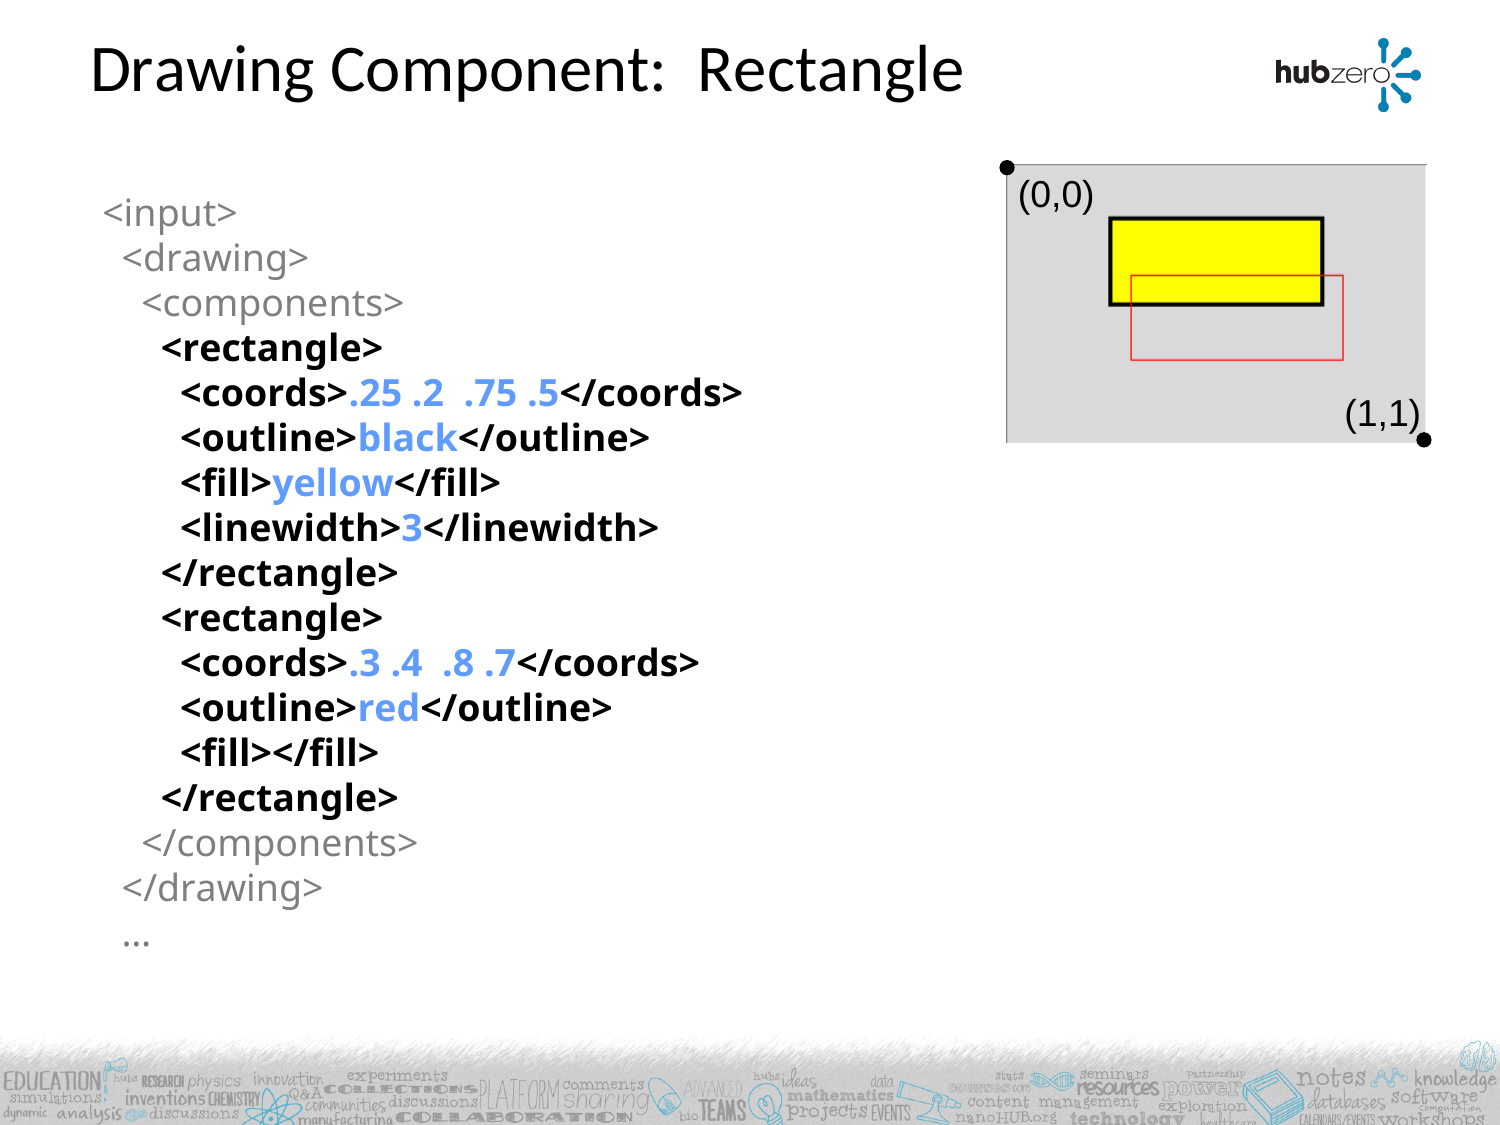

Drawing Component: Rectangle
(0,0)
(1,1)
<input>
 <drawing>
 <components>
 <rectangle>
 <coords>.25 .2 .75 .5</coords>
 <outline>black</outline>
 <fill>yellow</fill>
 <linewidth>3</linewidth>
 </rectangle>
 <rectangle>
 <coords>.3 .4 .8 .7</coords>
 <outline>red</outline>
 <fill></fill>
 </rectangle>
 </components>
 </drawing>
 …